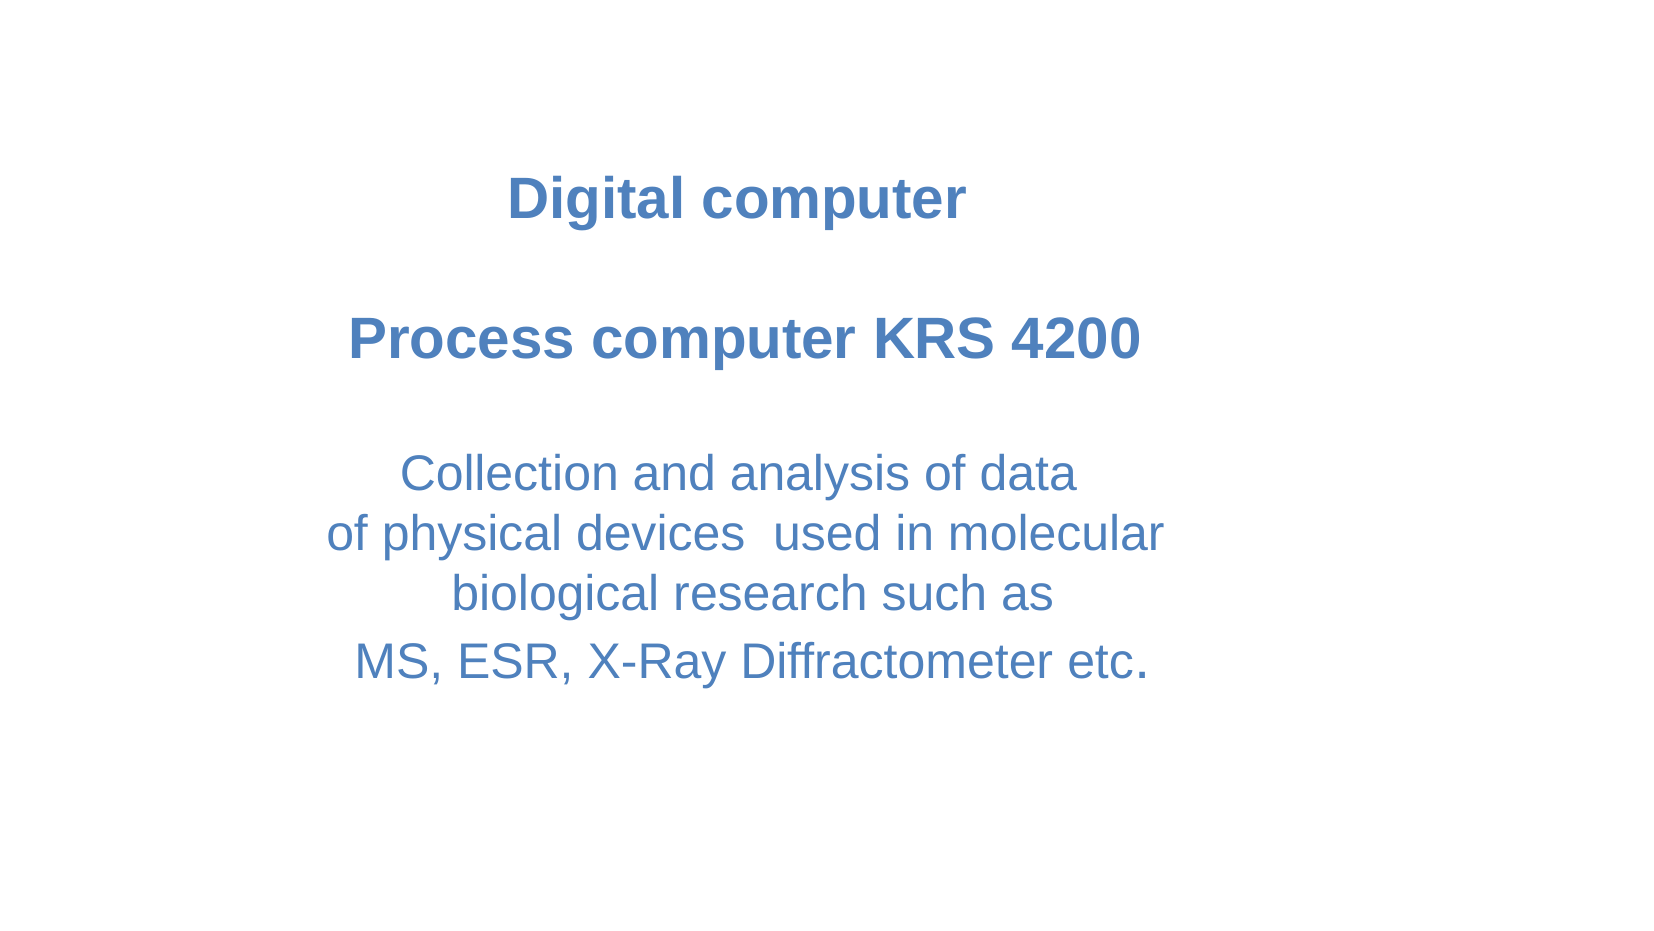

Digital computer
Process computer KRS 4200
Collection and analysis of data
of physical devices used in molecular
 biological research such as
 MS, ESR, X-Ray Diffractometer etc.